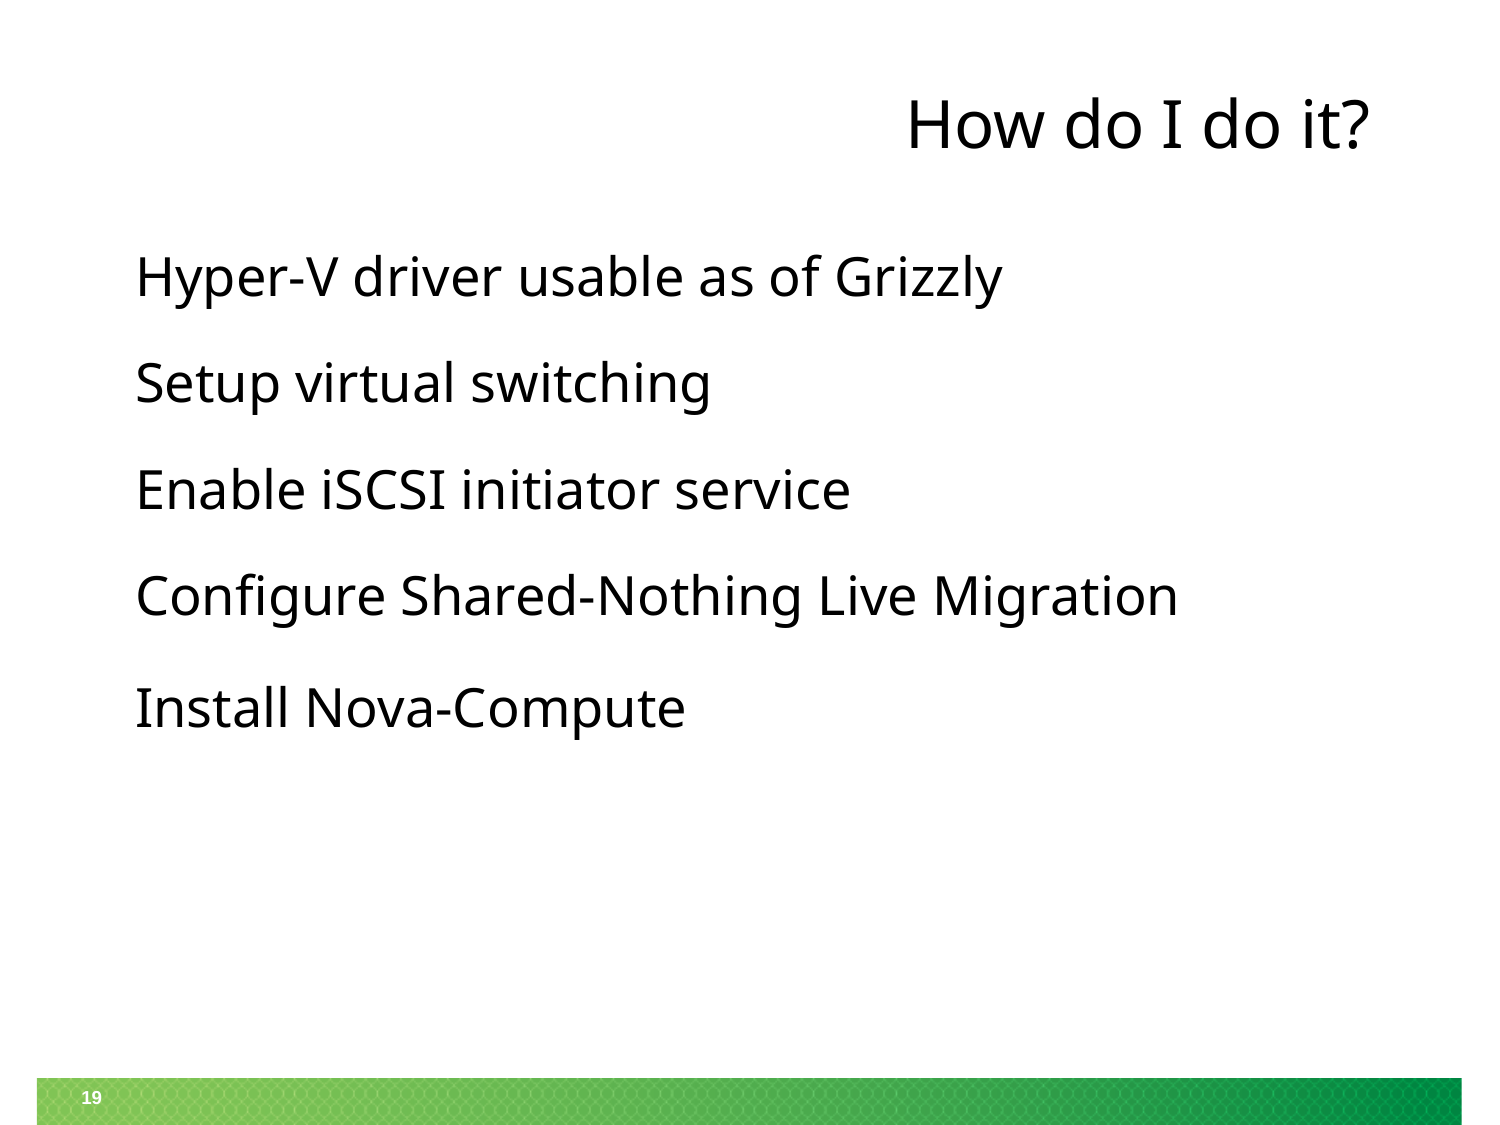

# How do I do it?
Hyper-V driver usable as of Grizzly
Setup virtual switching
Enable iSCSI initiator service
Configure Shared-Nothing Live Migration
Install Nova-Compute